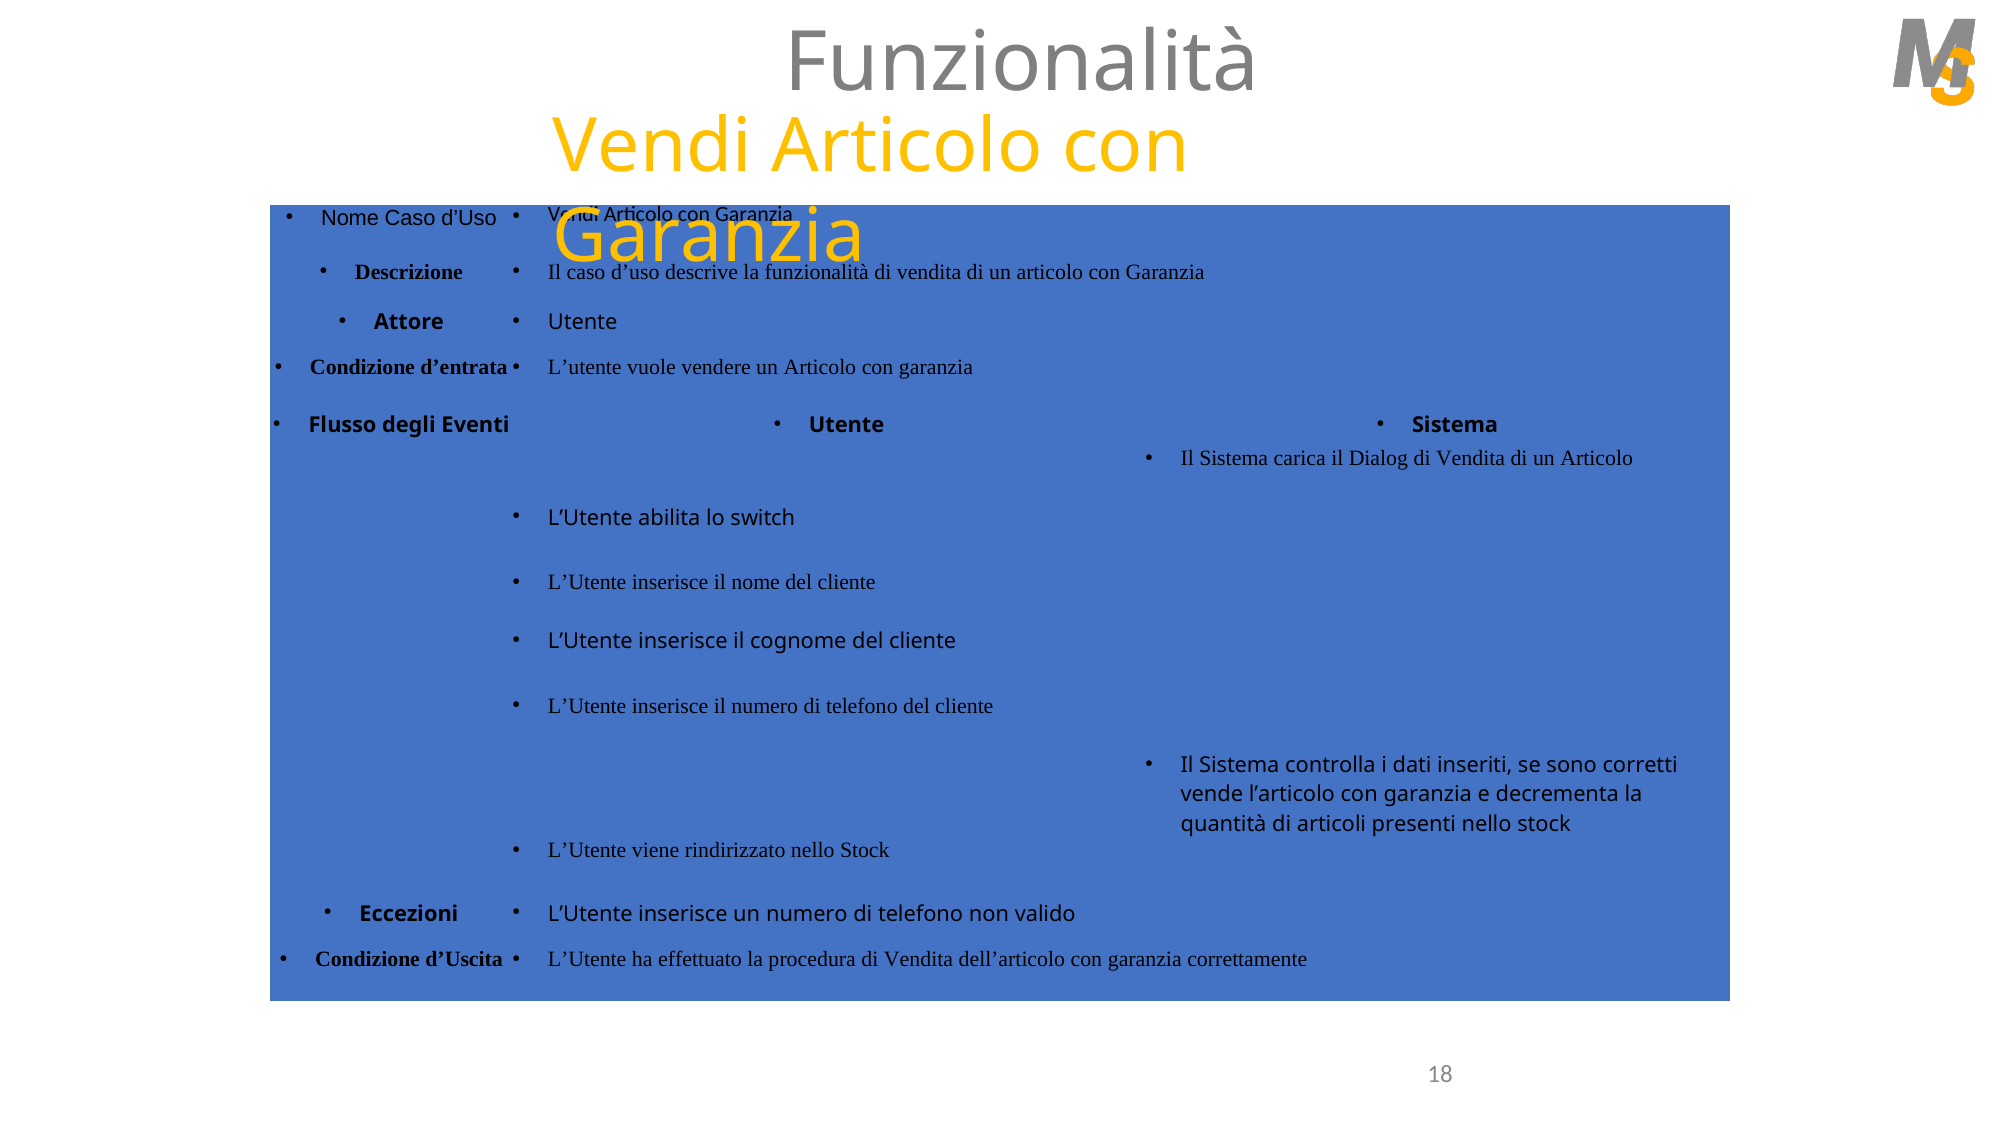

Funzionalità
Vendi Articolo con Garanzia
| Nome Caso d’Uso | Vendi Articolo con Garanzia | |
| --- | --- | --- |
| Descrizione | Il caso d’uso descrive la funzionalità di vendita di un articolo con Garanzia | |
| Attore | Utente | |
| Condizione d’entrata | L’utente vuole vendere un Articolo con garanzia | |
| Flusso degli Eventi | Utente | Sistema |
| | | Il Sistema carica il Dialog di Vendita di un Articolo |
| | L’Utente abilita lo switch | |
| | L’Utente inserisce il nome del cliente | |
| | L’Utente inserisce il cognome del cliente | |
| | L’Utente inserisce il numero di telefono del cliente | |
| | | Il Sistema controlla i dati inseriti, se sono corretti vende l’articolo con garanzia e decrementa la quantità di articoli presenti nello stock |
| | L’Utente viene rindirizzato nello Stock | |
| Eccezioni | L’Utente inserisce un numero di telefono non valido | |
| Condizione d’Uscita | L’Utente ha effettuato la procedura di Vendita dell’articolo con garanzia correttamente | |